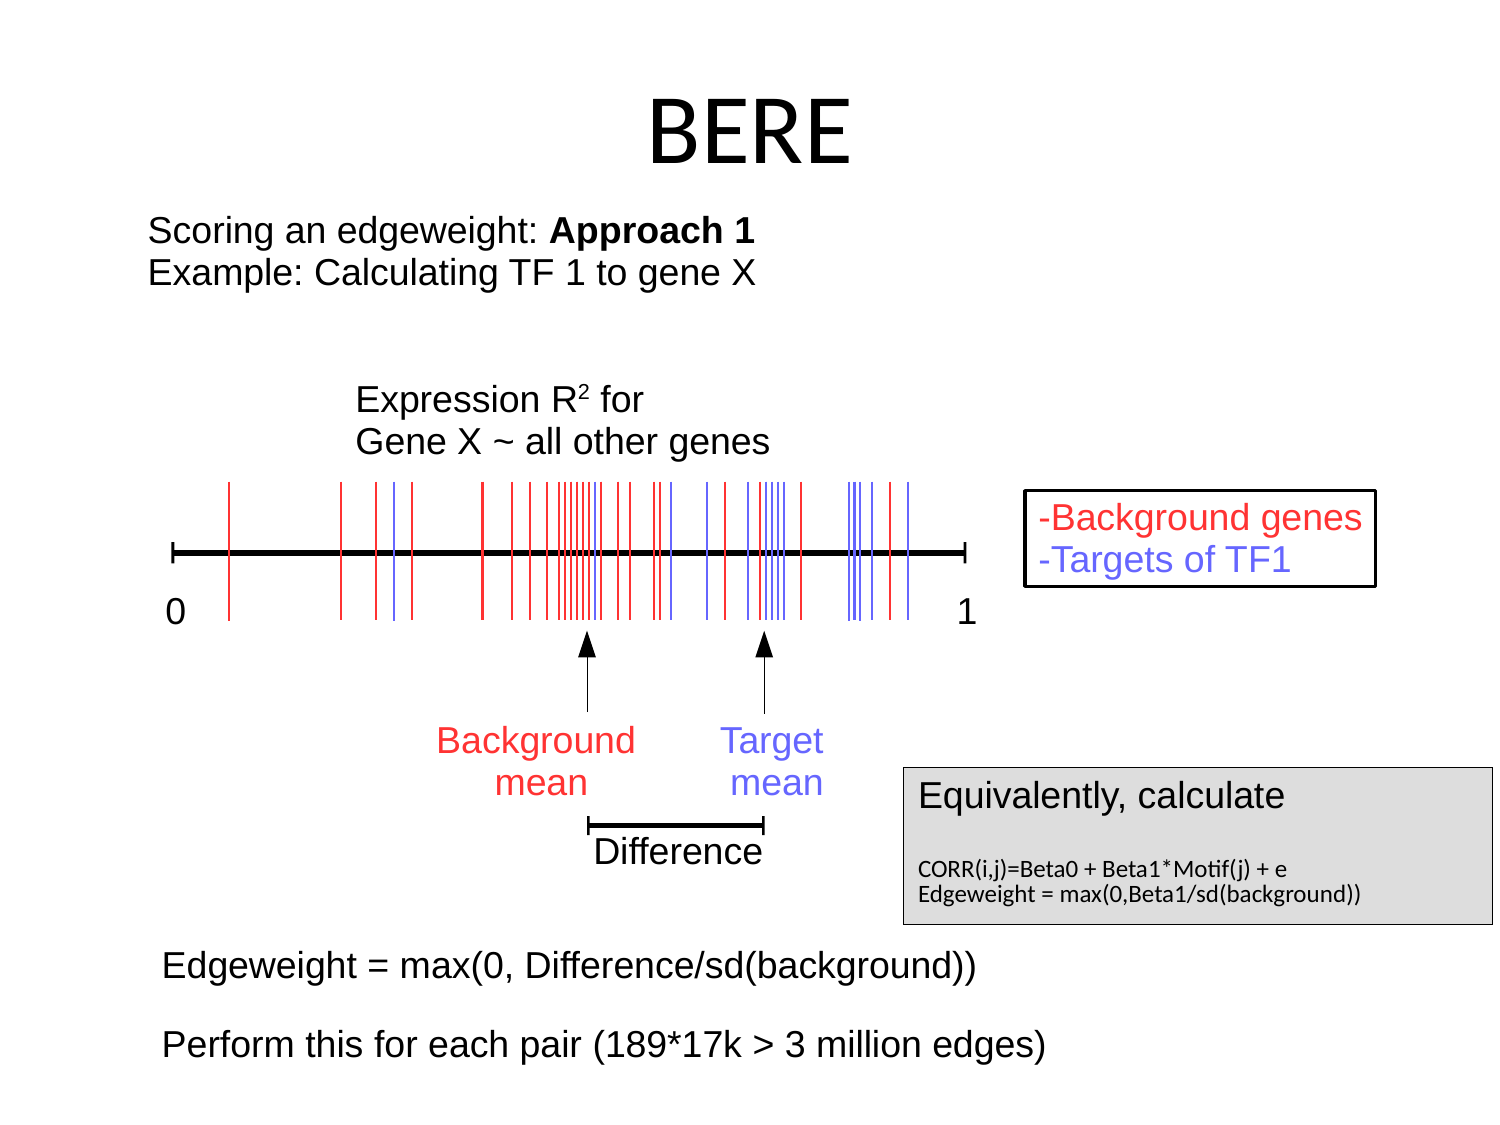

# BERE
Scoring an edgeweight: Approach 1
Example: Calculating TF 1 to gene X
Expression R2 for
Gene X ~ all other genes
-Background genes
-Targets of TF1
0
1
Background
mean
Target
mean
Equivalently, calculate
CORR(i,j)=Beta0 + Beta1*Motif(j) + e
Edgeweight = max(0,Beta1/sd(background))
Difference
Edgeweight = max(0, Difference/sd(background))
Perform this for each pair (189*17k > 3 million edges)